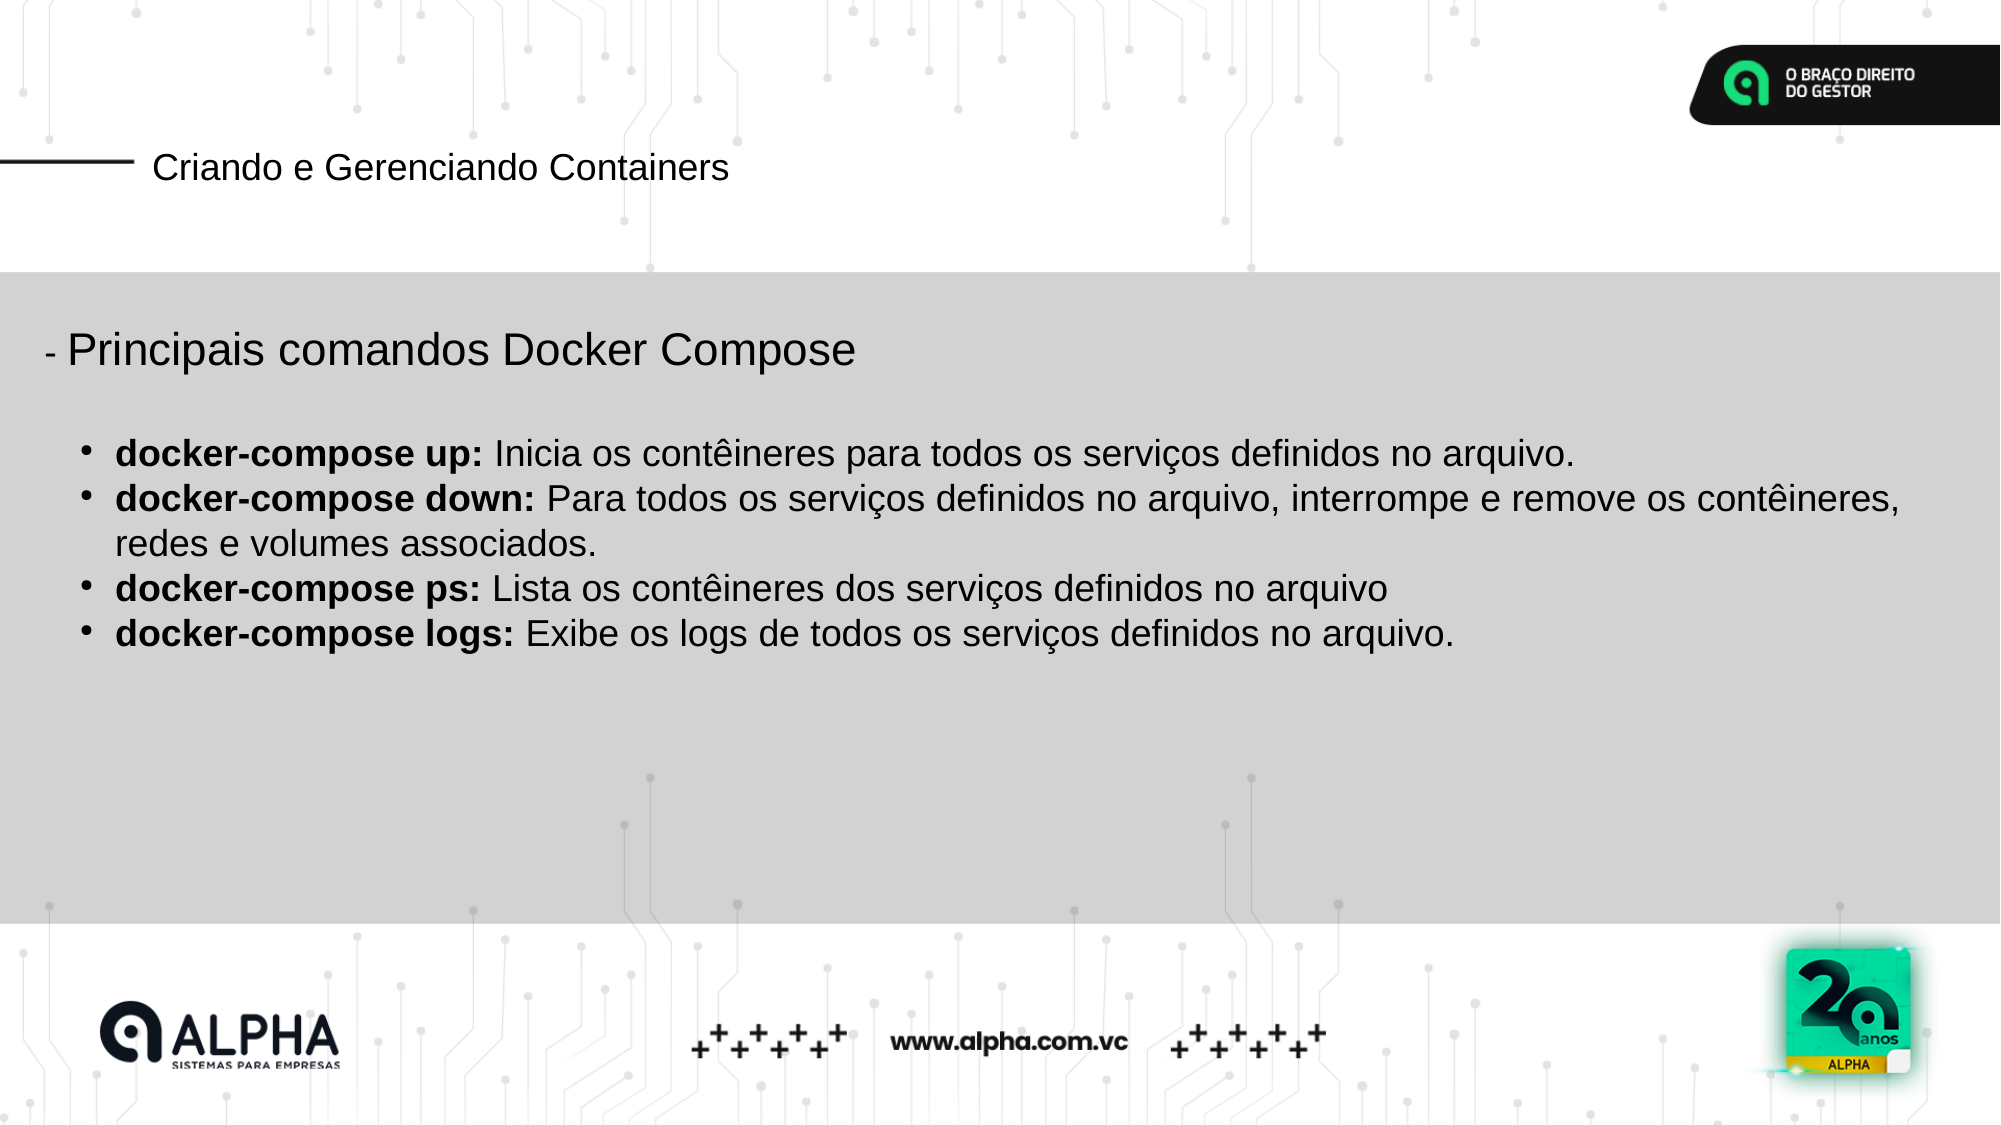

Criando e Gerenciando Containers
- Principais comandos Docker Compose
docker-compose up: Inicia os contêineres para todos os serviços definidos no arquivo.
docker-compose down: Para todos os serviços definidos no arquivo, interrompe e remove os contêineres, redes e volumes associados.
docker-compose ps: Lista os contêineres dos serviços definidos no arquivo
docker-compose logs: Exibe os logs de todos os serviços definidos no arquivo.